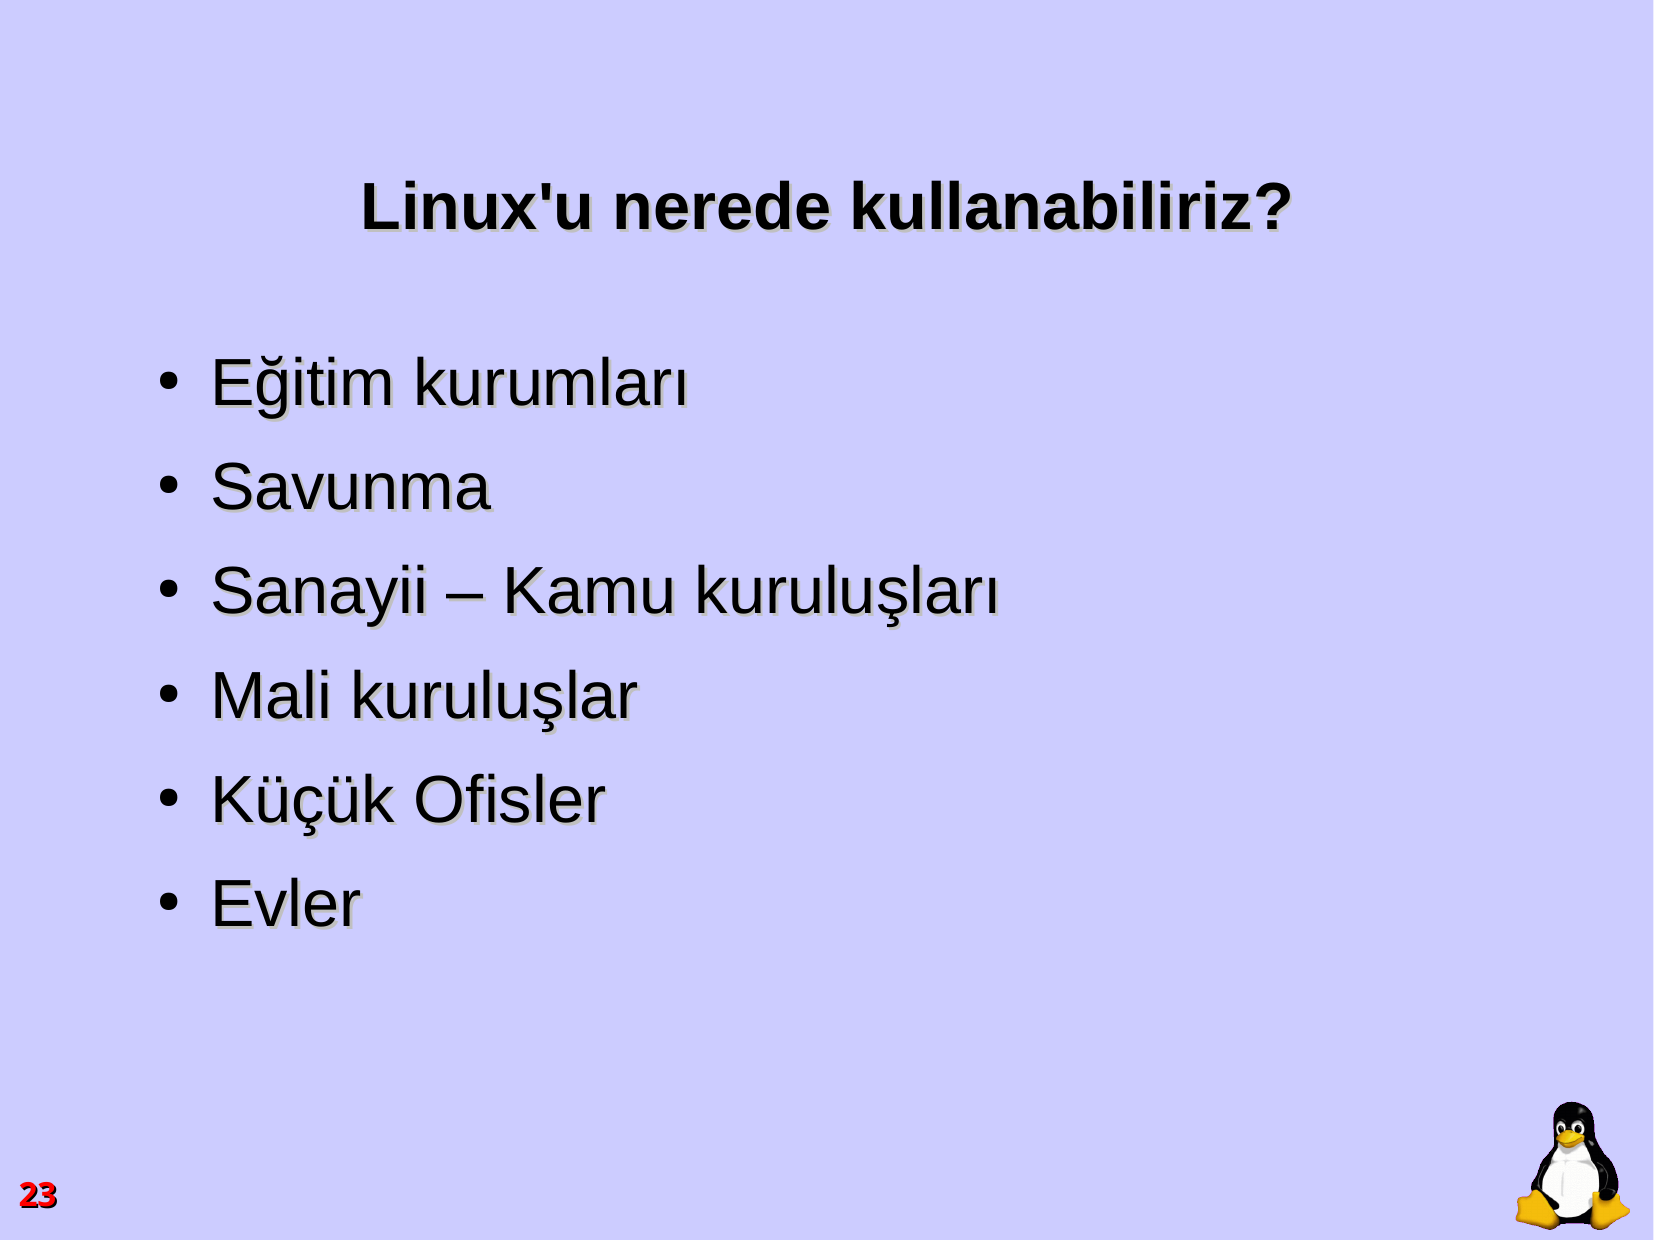

# Linux'u nerede kullanabiliriz?
Eğitim kurumları
Savunma
Sanayii – Kamu kuruluşları
Mali kuruluşlar
Küçük Ofisler
Evler